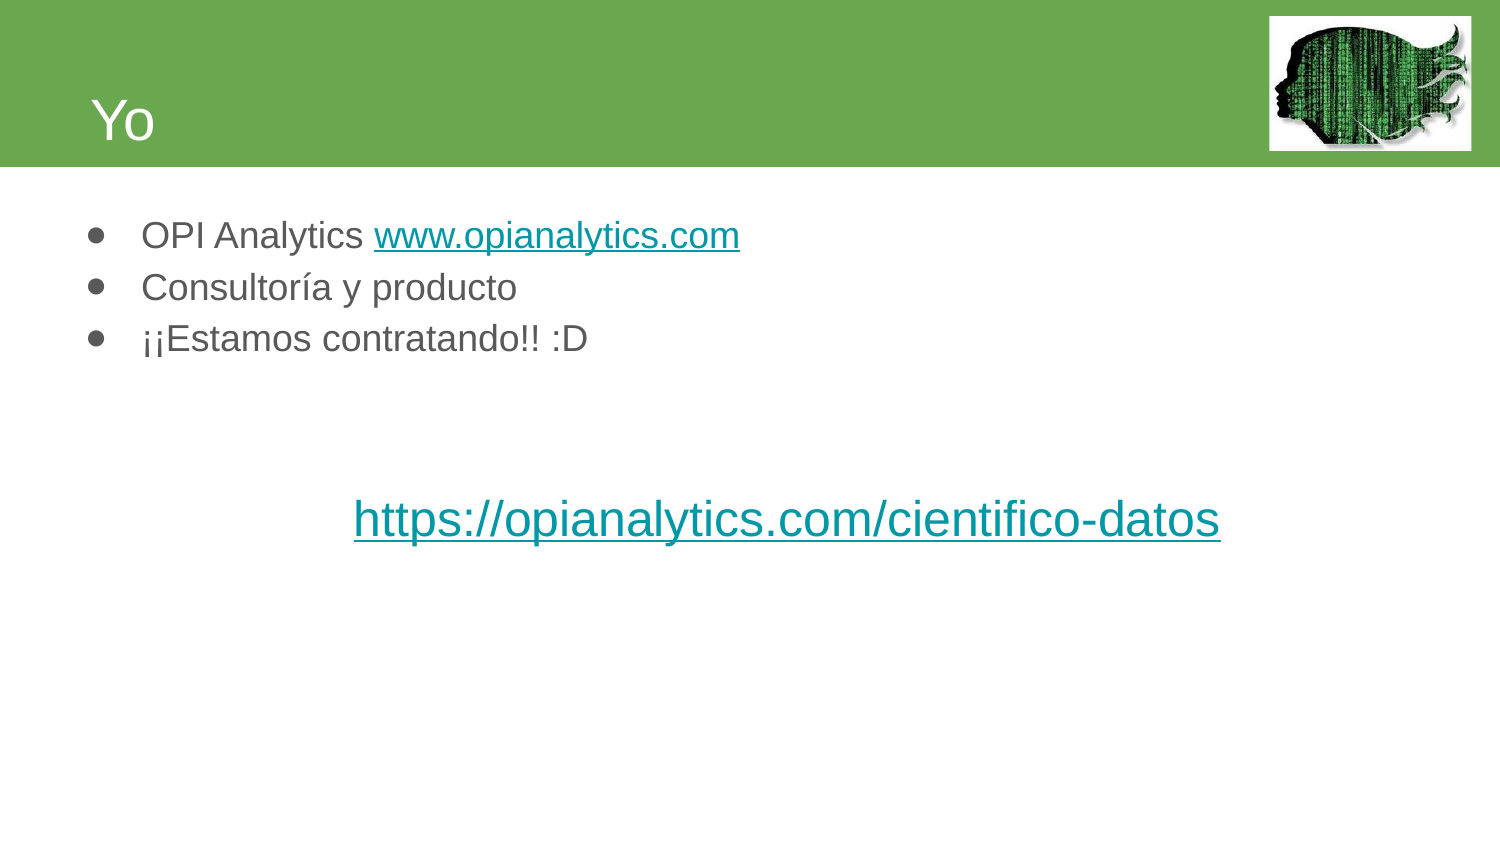

Yo
# OPI Analytics www.opianalytics.com
Consultoría y producto
¡¡Estamos contratando!! :D
https://opianalytics.com/cientifico-datos